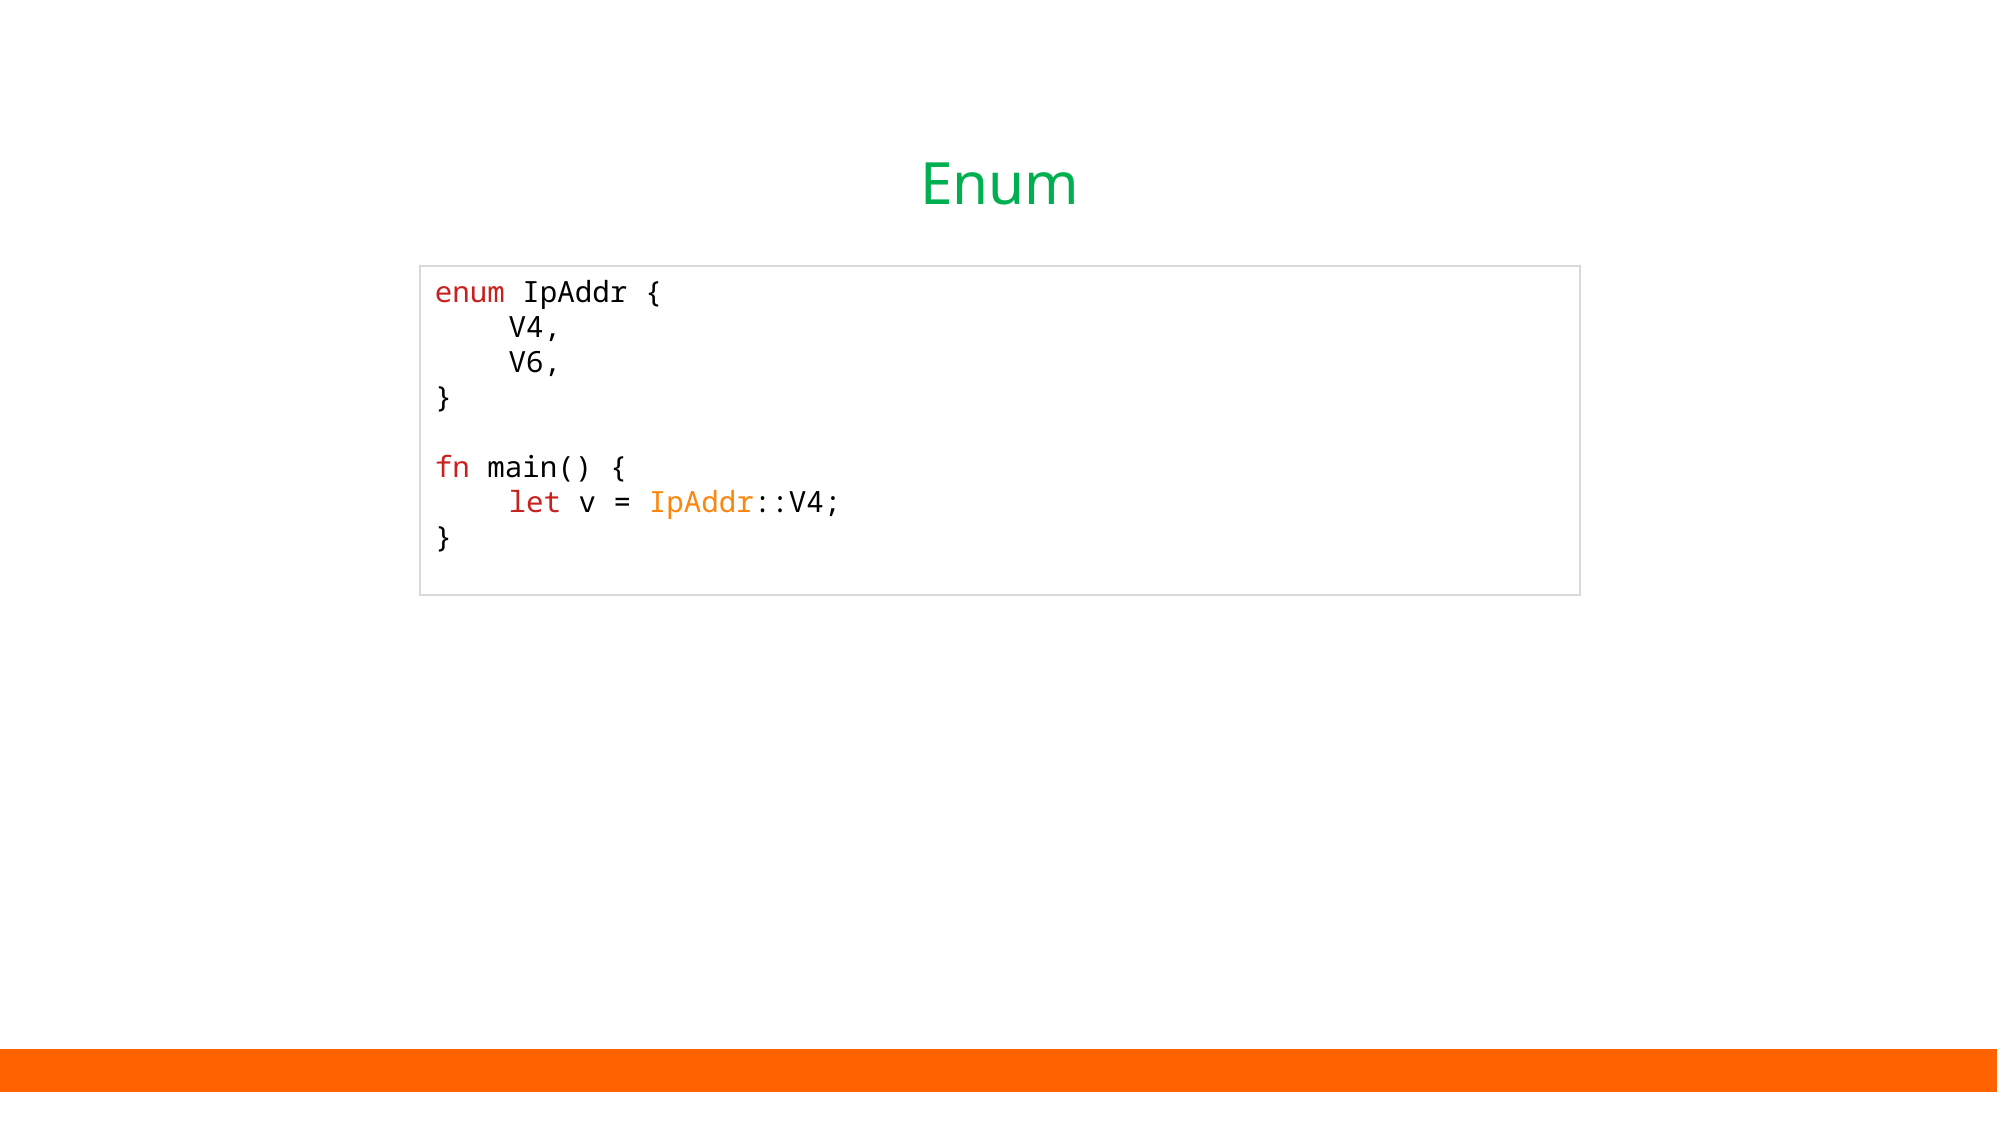

# Enum
enum IpAddr {
	V4,
	V6,
}
fn main() {
	let v = IpAddr::V4;
}